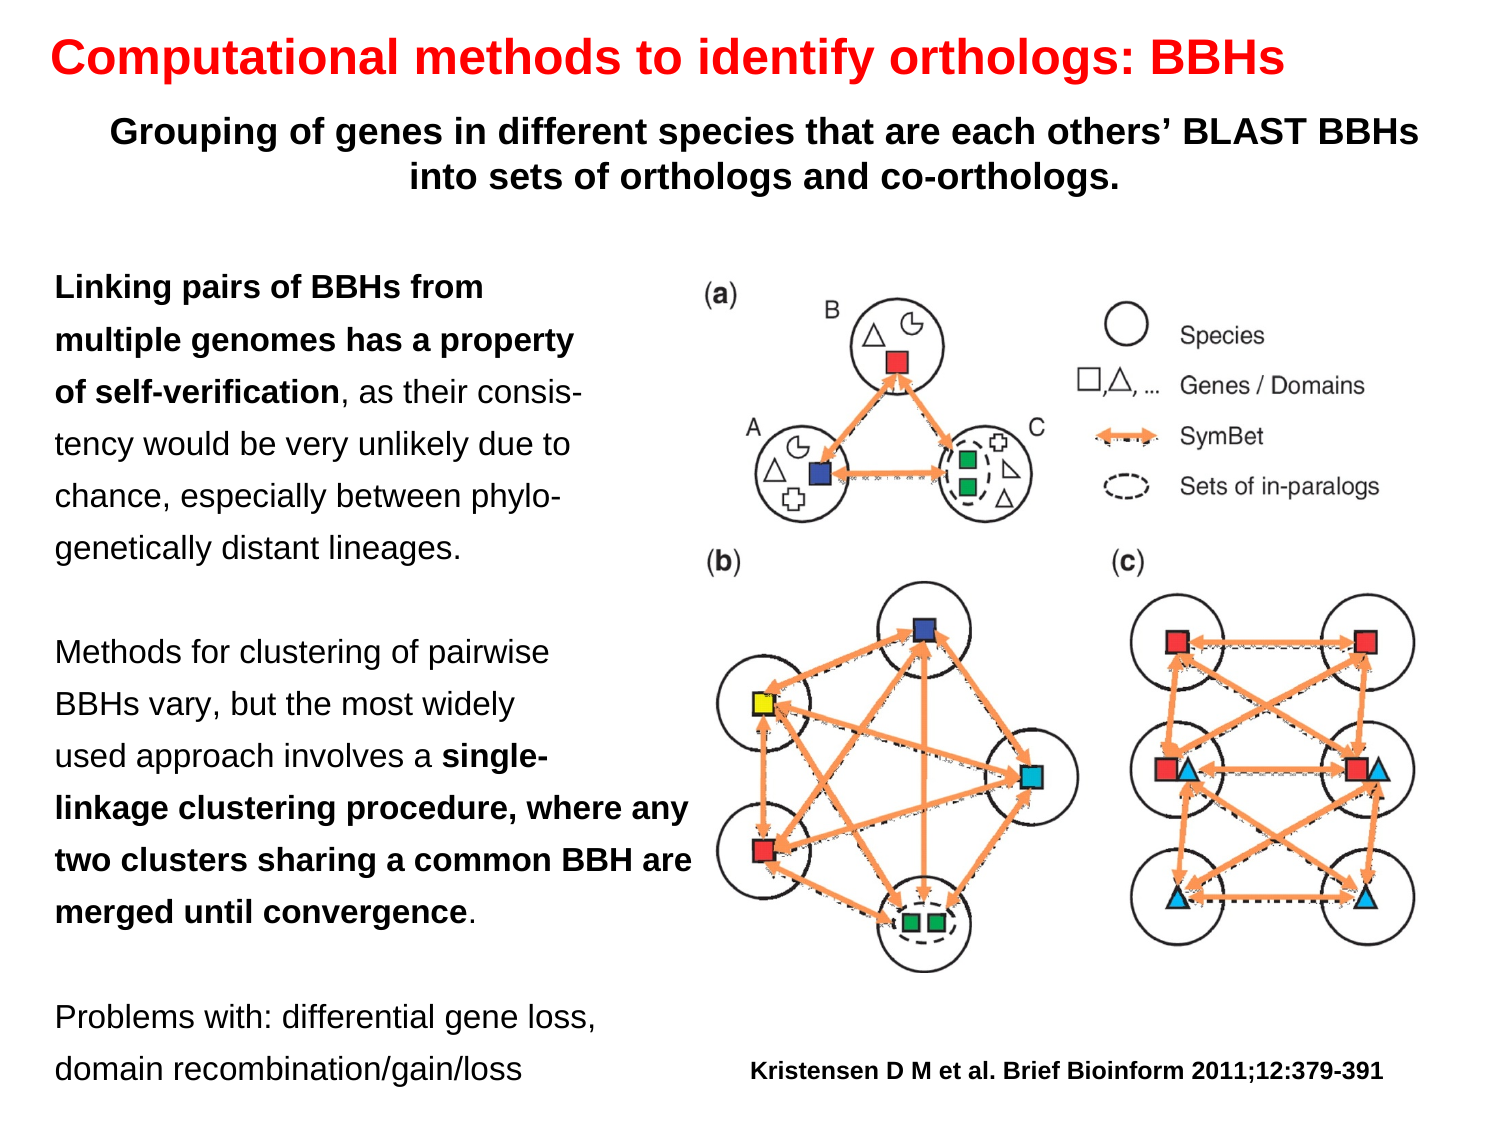

Computational methods to identify orthologs: BBHs
Grouping of genes in different species that are each others’ BLAST BBHs
 into sets of orthologs and co-orthologs.
Linking pairs of BBHs from
multiple genomes has a property
of self-verification, as their consis-
tency would be very unlikely due to
chance, especially between phylo-
genetically distant lineages.
Methods for clustering of pairwise
BBHs vary, but the most widely
used approach involves a single-
linkage clustering procedure, where any
two clusters sharing a common BBH are
merged until convergence.
Problems with: differential gene loss,
domain recombination/gain/loss
Kristensen D M et al. Brief Bioinform 2011;12:379-391